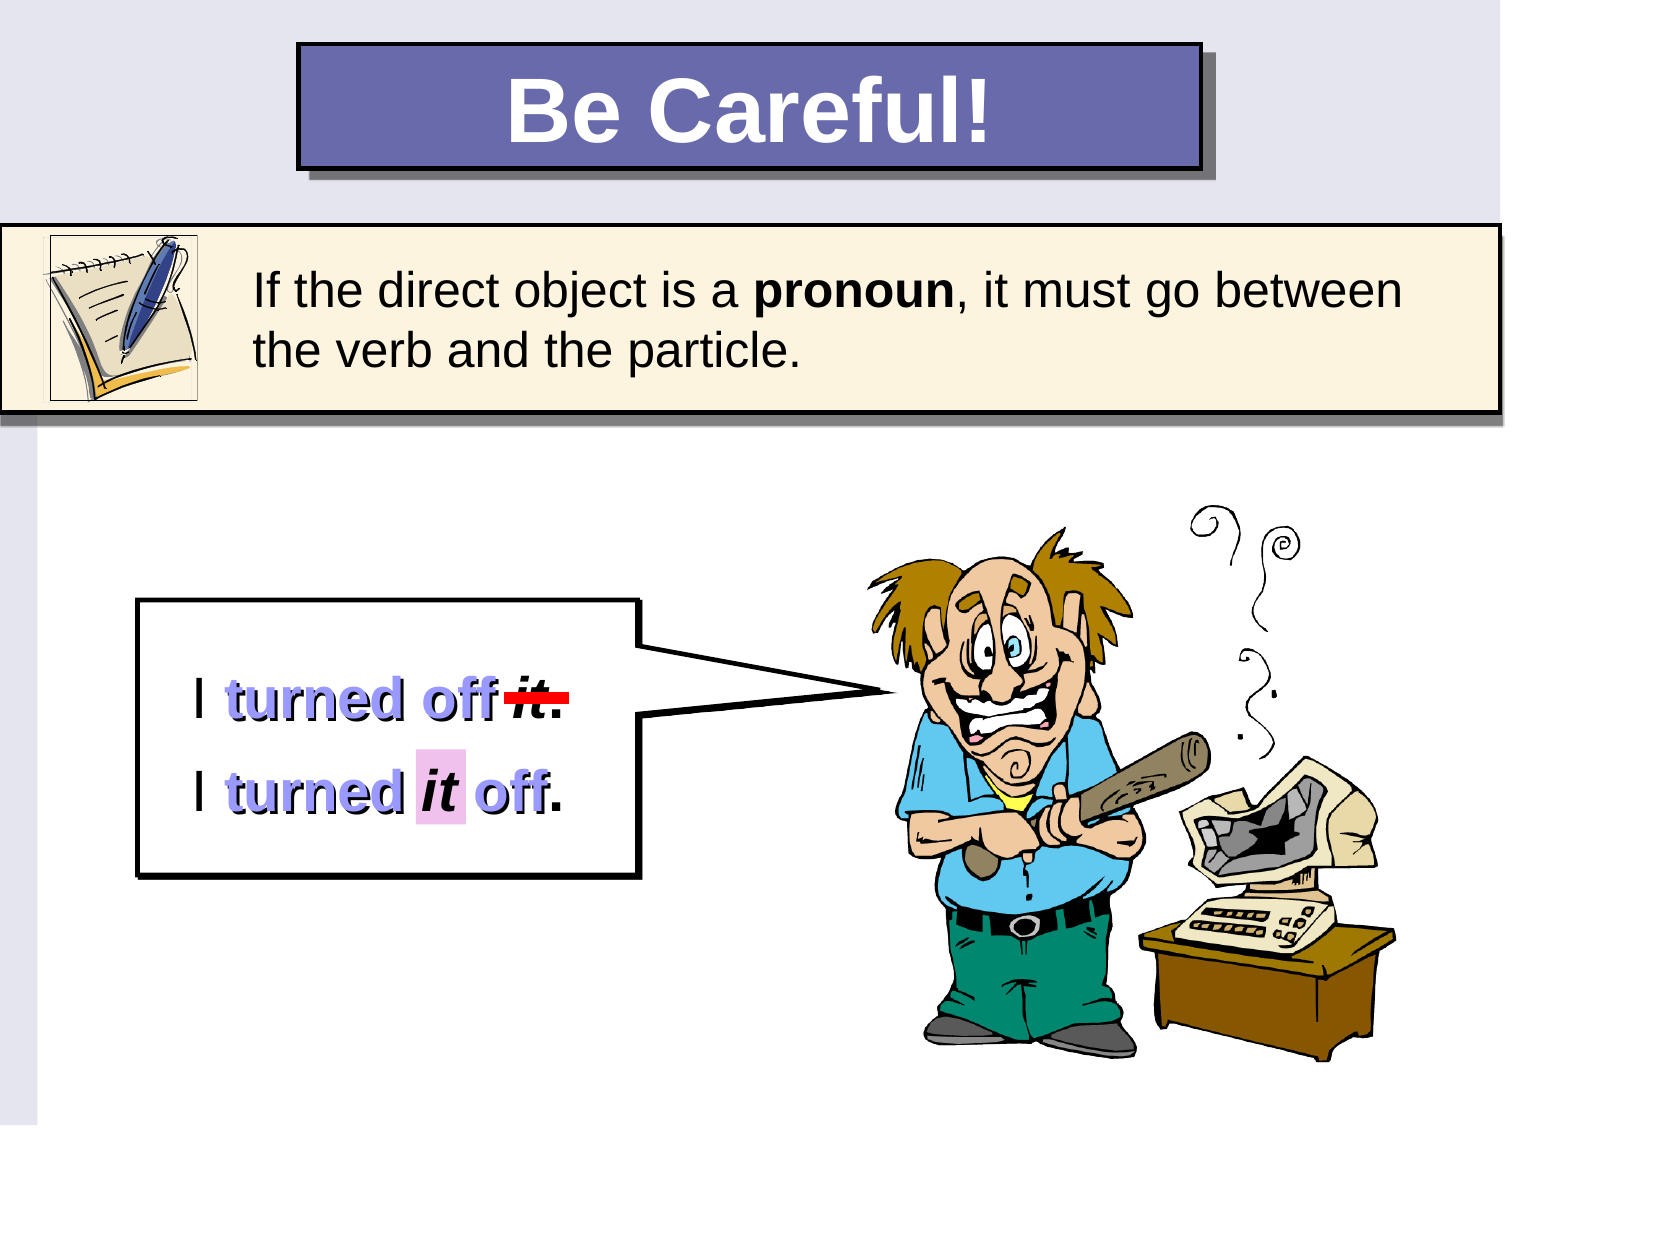

# Be Careful!
If the direct object is a pronoun, it must go between the verb and the particle.
I turned off it.
I turned it off.